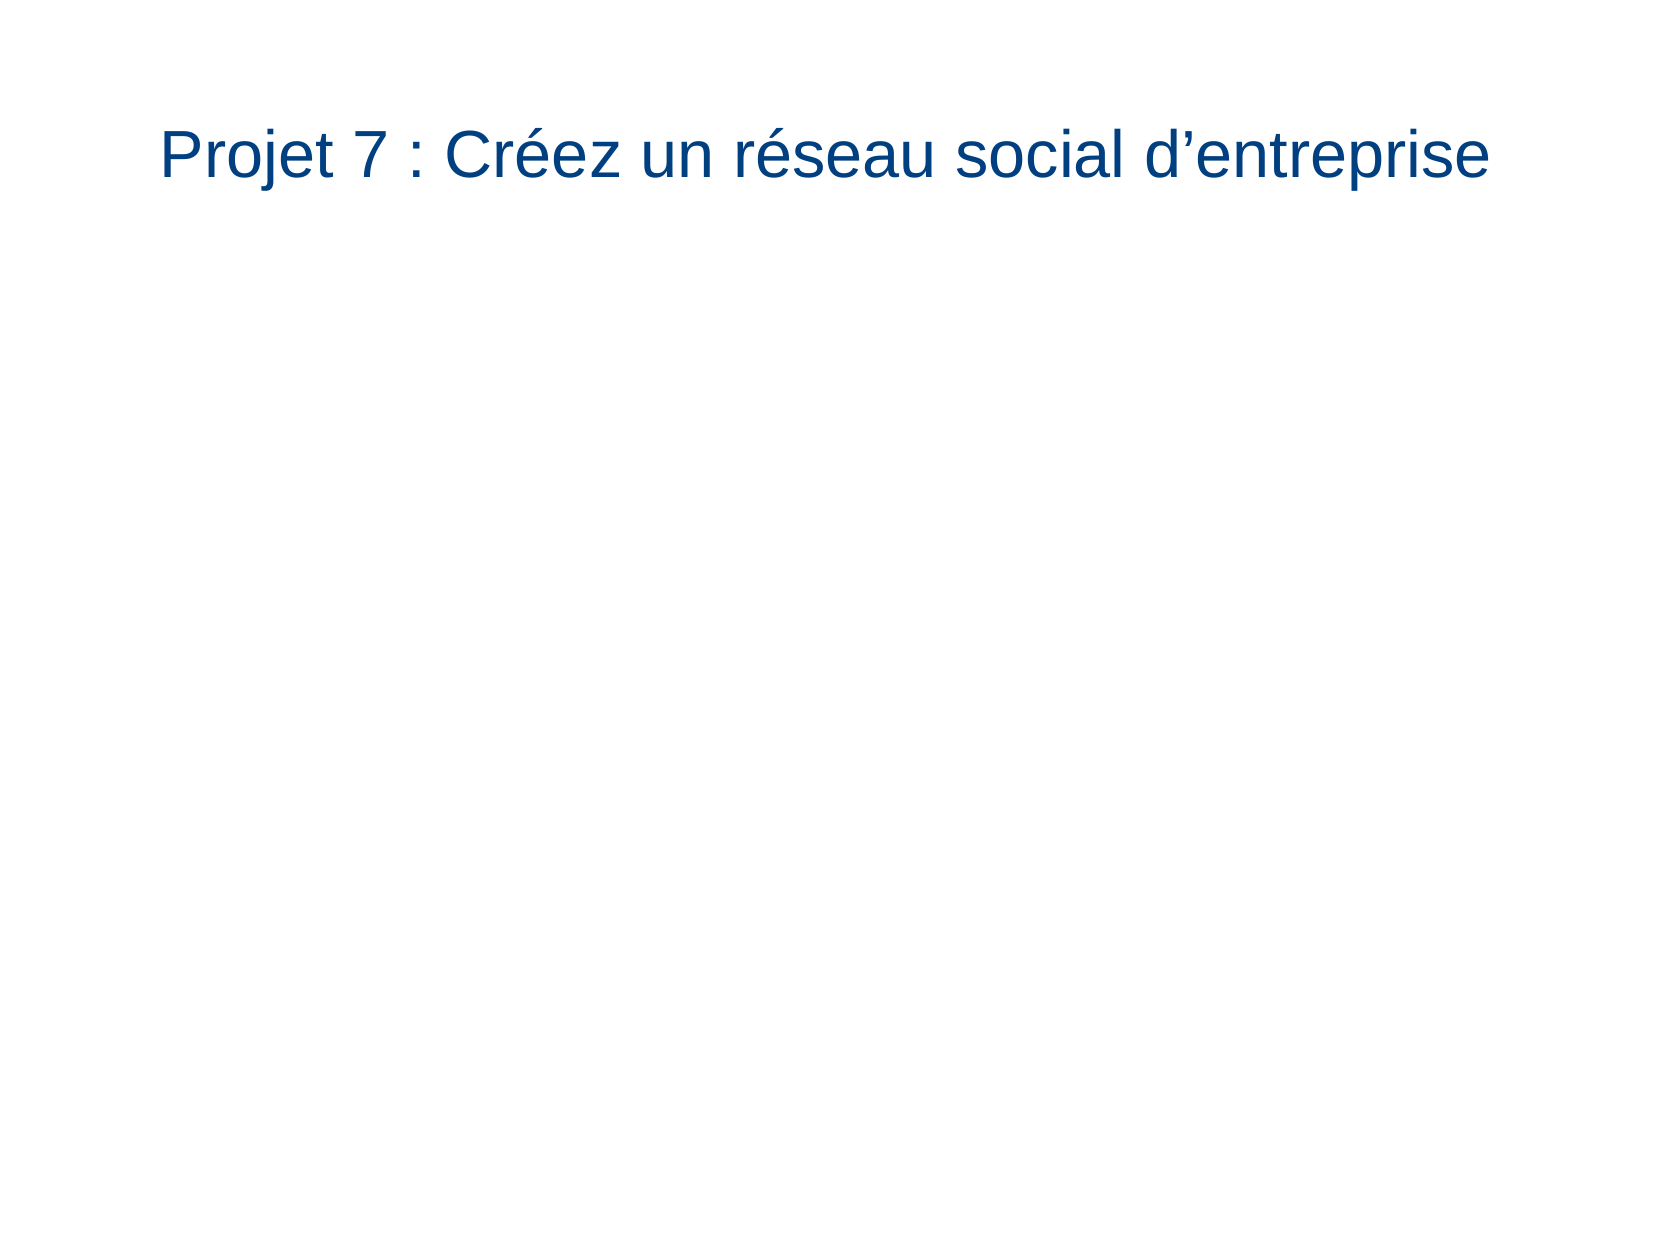

# Projet 7 : Créez un réseau social d’entreprise